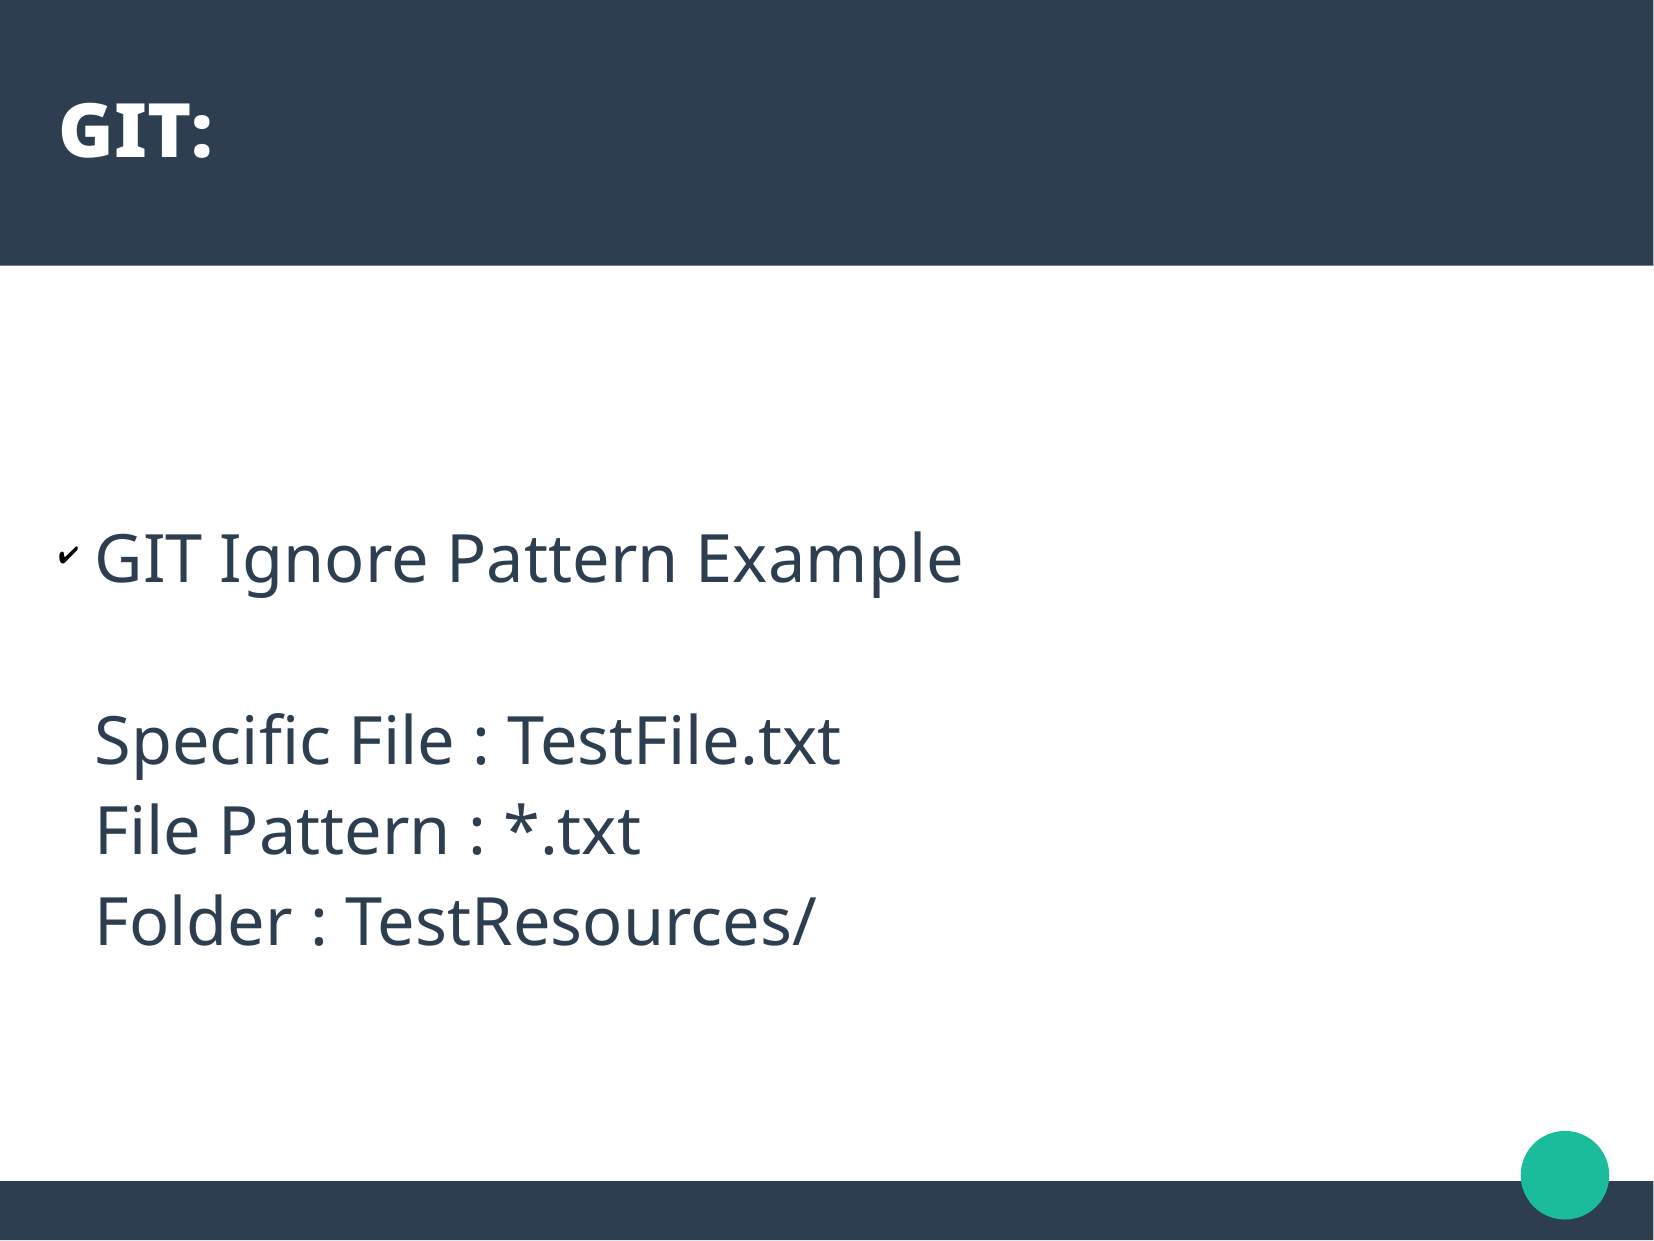

# GIT:
GIT Ignore Pattern Example
Specific File : TestFile.txt
File Pattern : *.txt
Folder : TestResources/